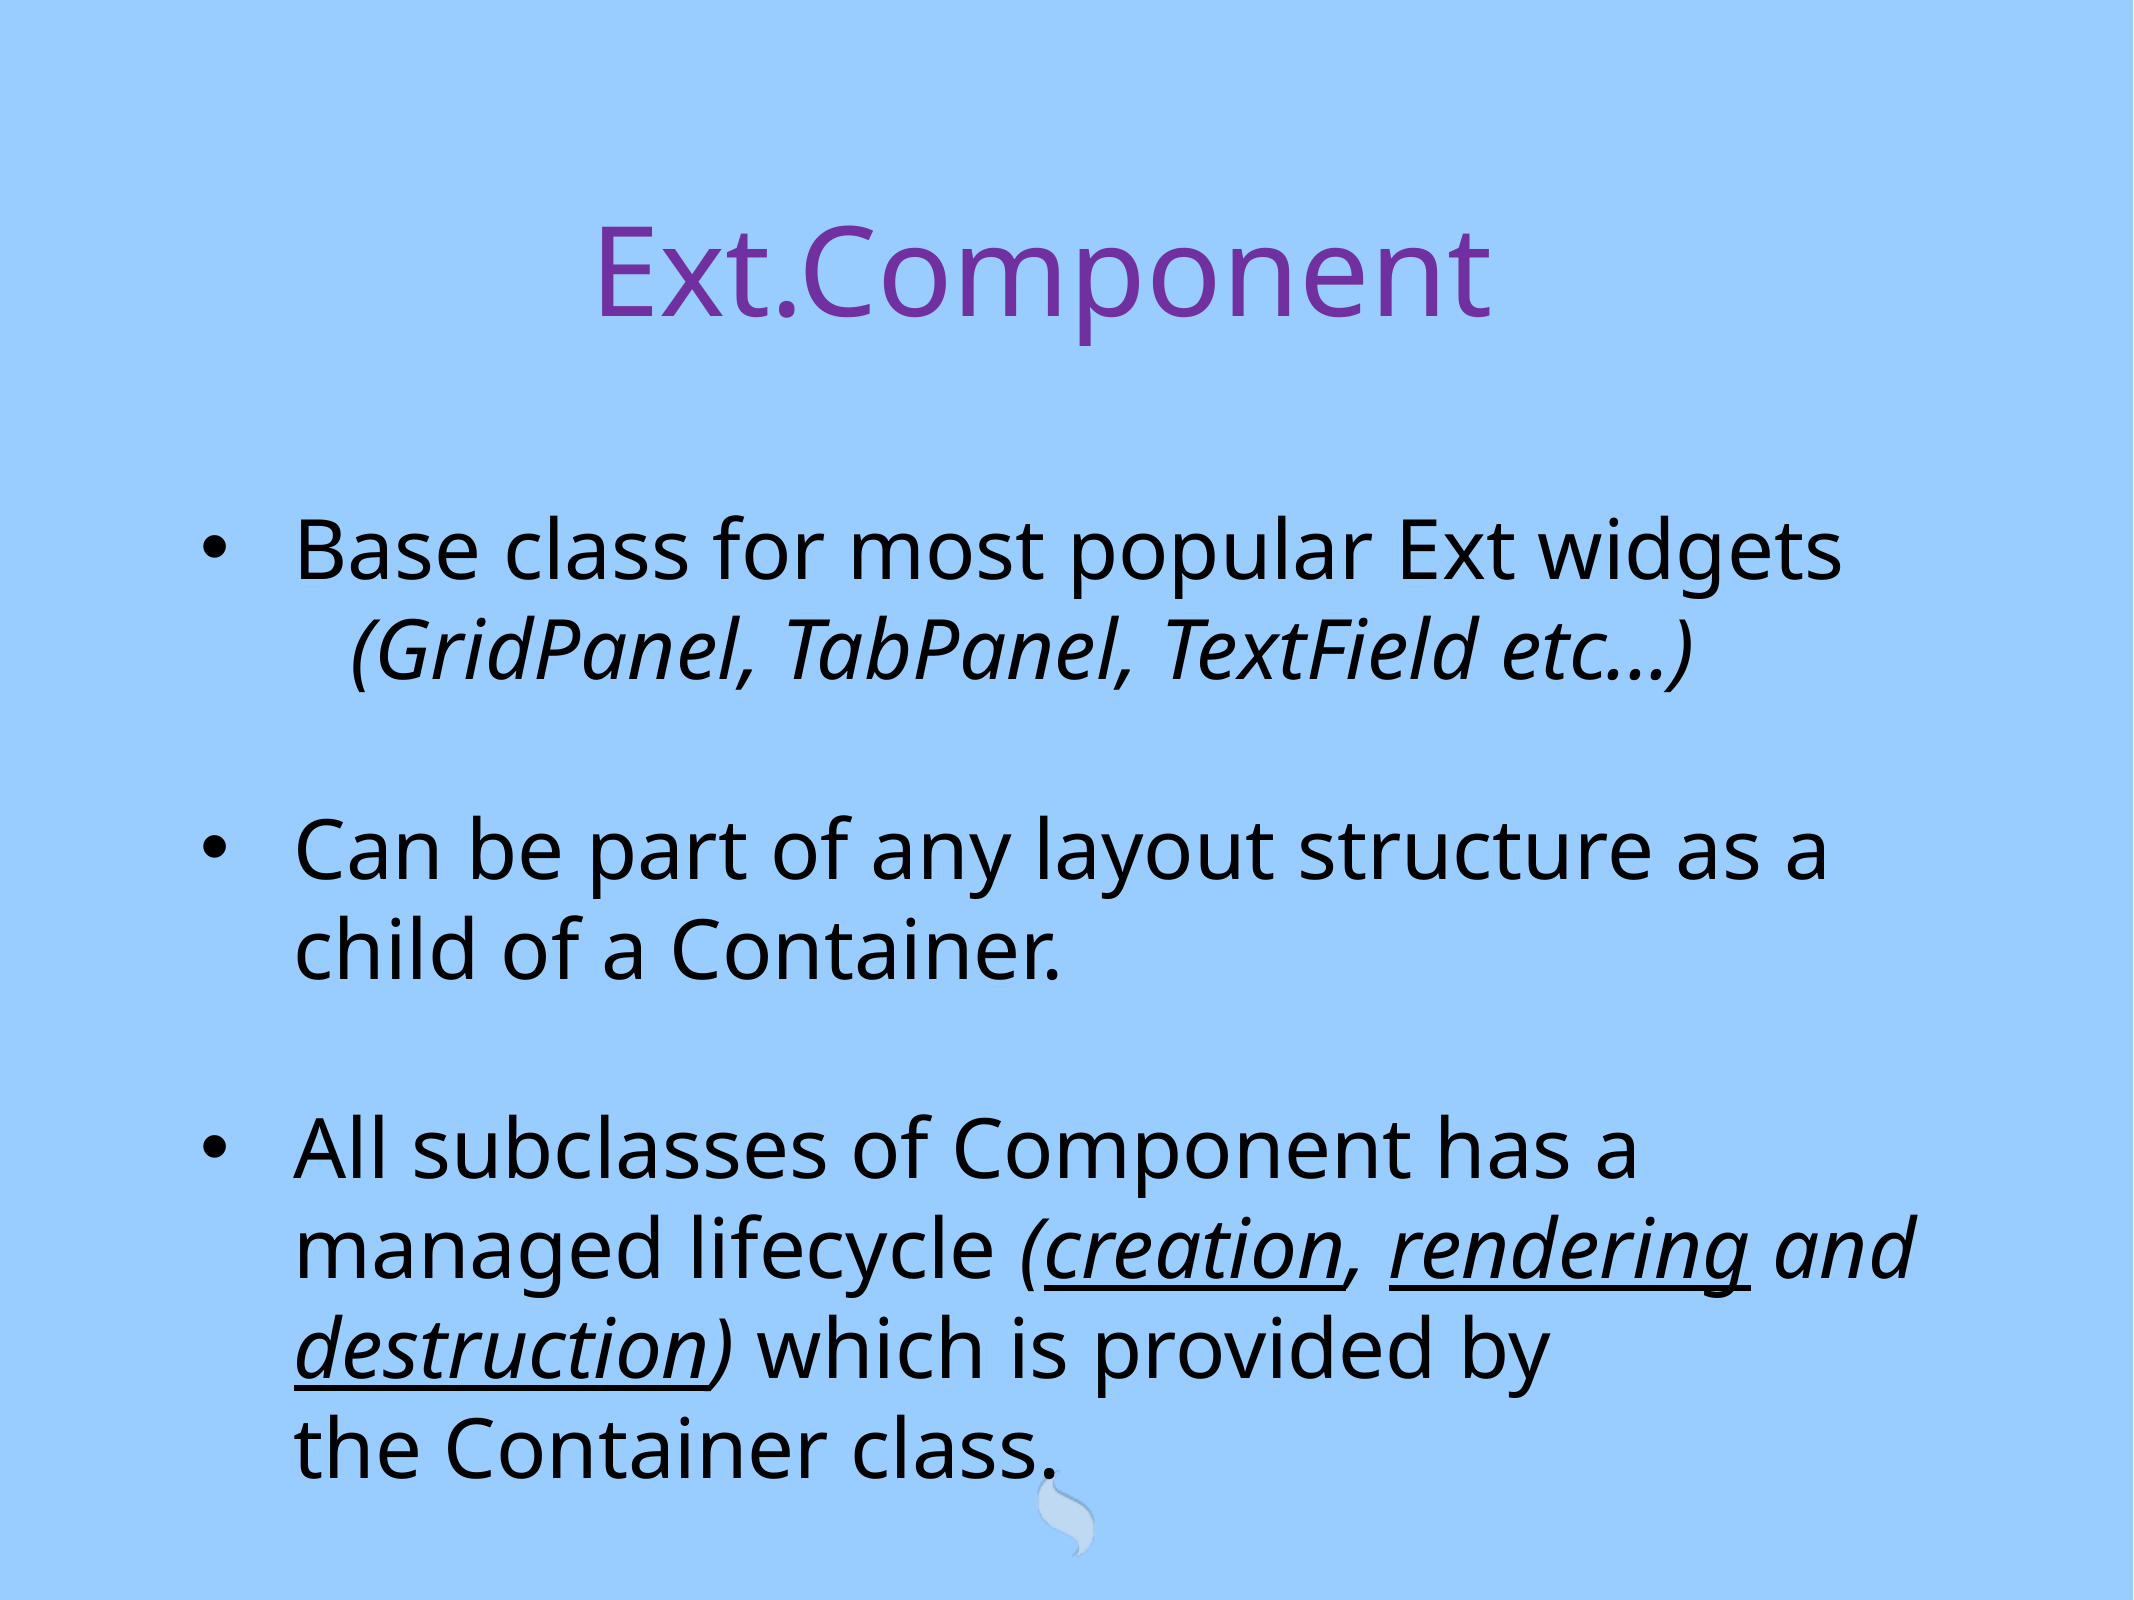

Ext.Component
Base class for most popular Ext widgets
		(GridPanel, TabPanel, TextField etc...)
Can be part of any layout structure as a child of a Container.
All subclasses of Component has a managed lifecycle (creation, rendering and destruction) which is provided by the Container class.